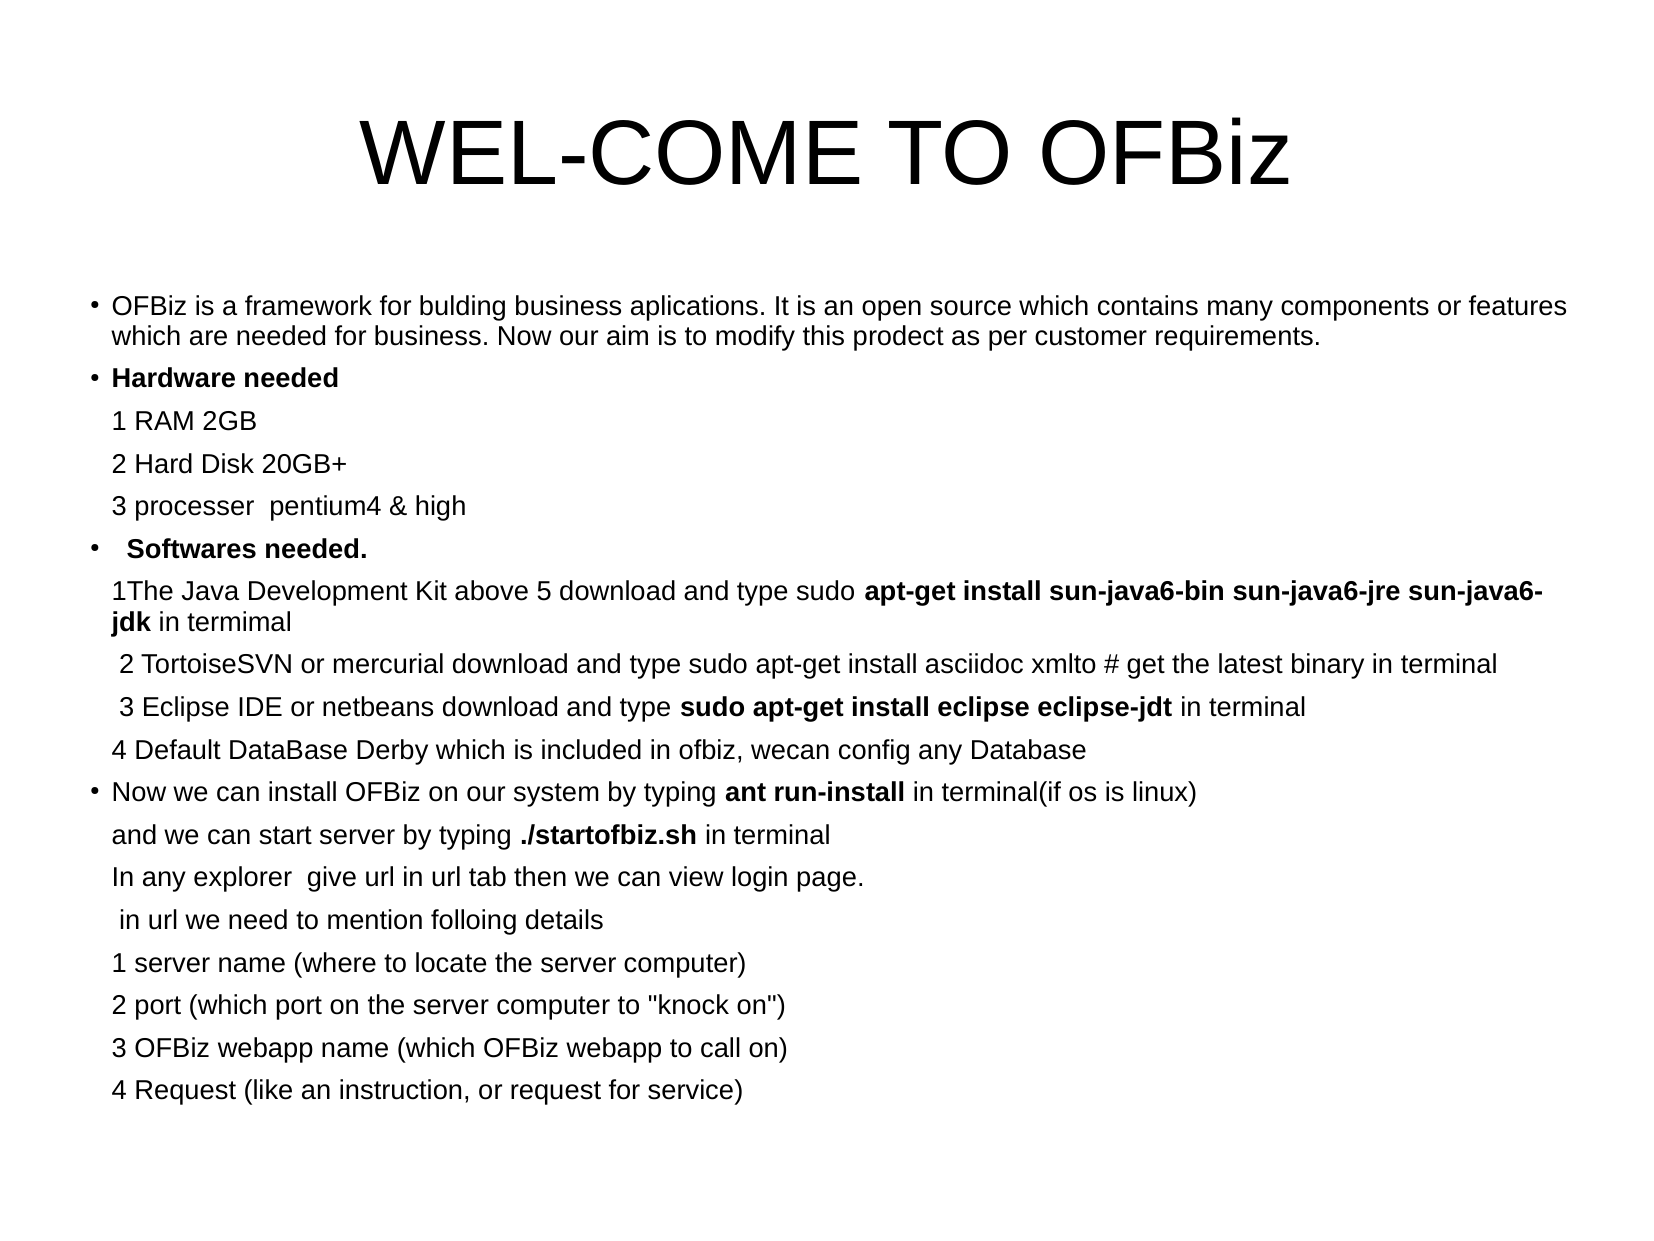

# WEL-COME TO OFBiz
OFBiz is a framework for bulding business aplications. It is an open source which contains many components or features which are needed for business. Now our aim is to modify this prodect as per customer requirements.
Hardware needed
1 RAM 2GB
2 Hard Disk 20GB+
3 processer pentium4 & high
 Softwares needed.
1The Java Development Kit above 5 download and type sudo apt-get install sun-java6-bin sun-java6-jre sun-java6-jdk in termimal
 2 TortoiseSVN or mercurial download and type sudo apt-get install asciidoc xmlto # get the latest binary in terminal
 3 Eclipse IDE or netbeans download and type sudo apt-get install eclipse eclipse-jdt in terminal
4 Default DataBase Derby which is included in ofbiz, wecan config any Database
Now we can install OFBiz on our system by typing ant run-install in terminal(if os is linux)
and we can start server by typing ./startofbiz.sh in terminal
In any explorer give url in url tab then we can view login page.
 in url we need to mention folloing details
1 server name (where to locate the server computer)
2 port (which port on the server computer to "knock on")
3 OFBiz webapp name (which OFBiz webapp to call on)
4 Request (like an instruction, or request for service)